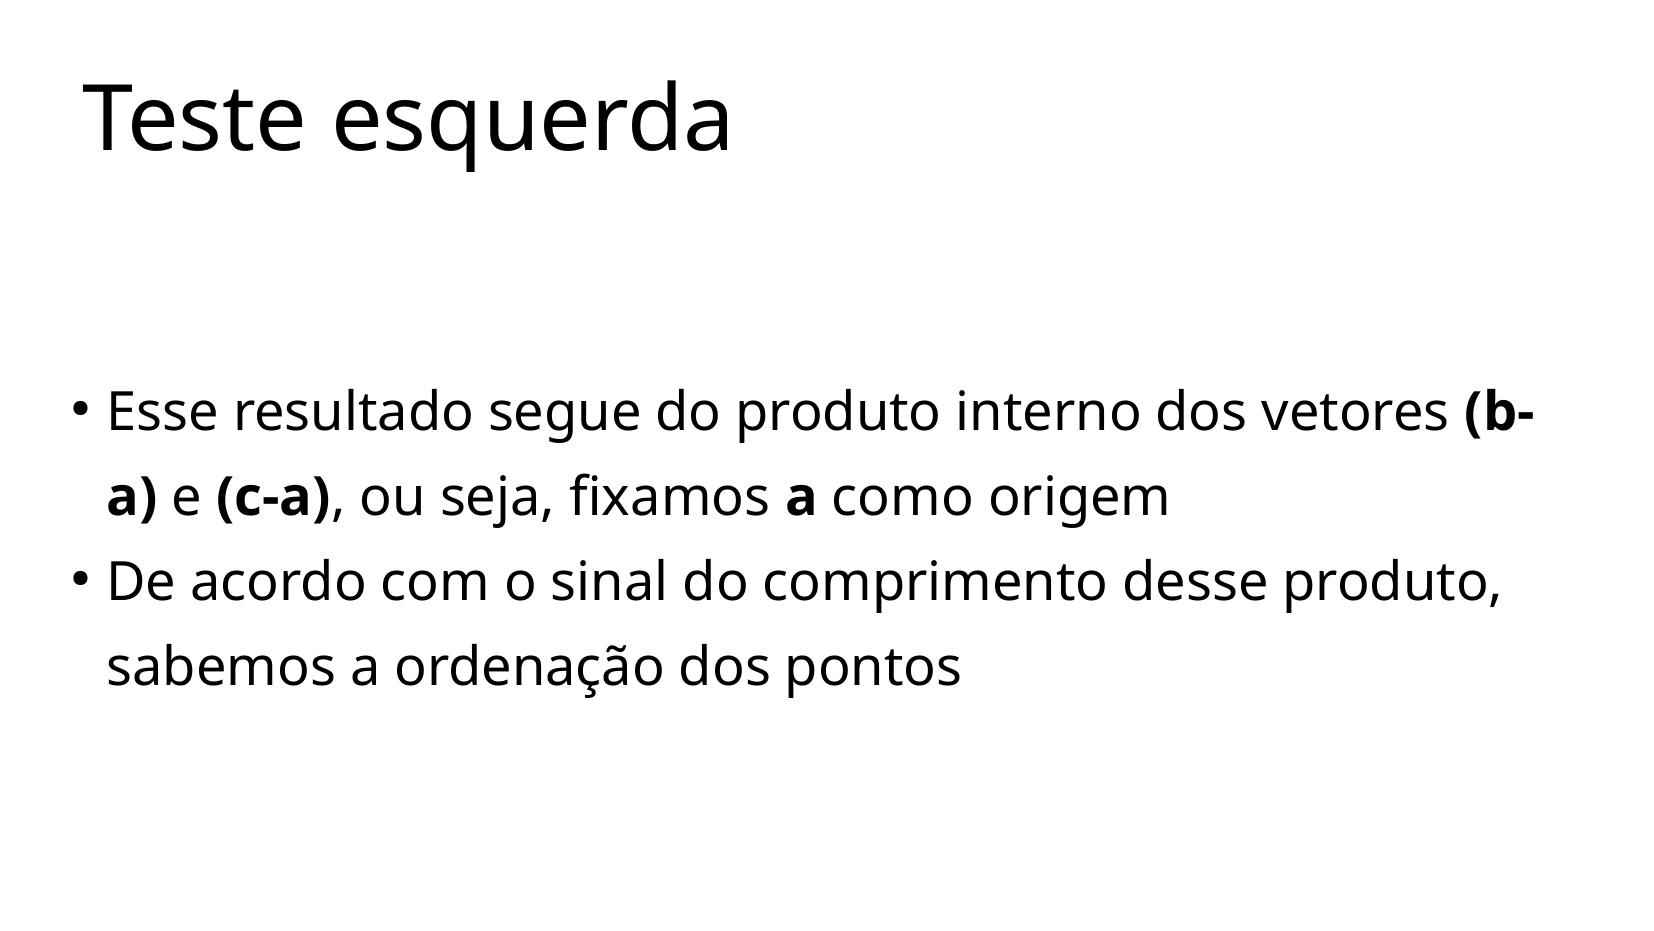

# Teste esquerda
Esse resultado segue do produto interno dos vetores (b-a) e (c-a), ou seja, fixamos a como origem
De acordo com o sinal do comprimento desse produto, sabemos a ordenação dos pontos